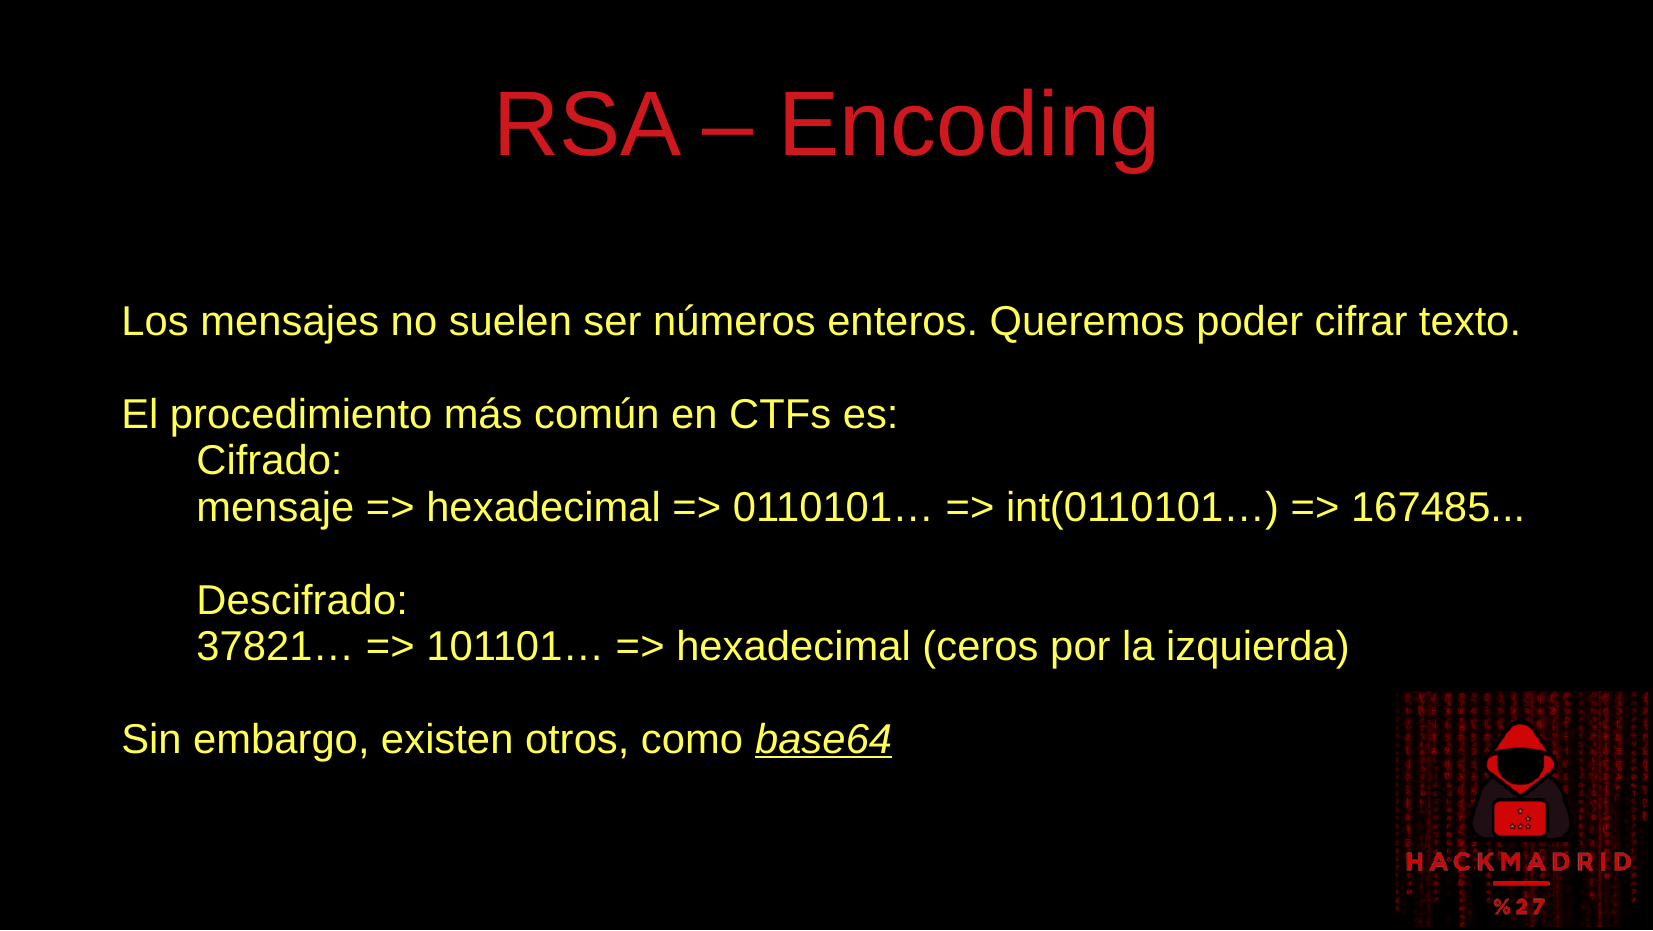

# RSA – Encoding
Los mensajes no suelen ser números enteros. Queremos poder cifrar texto.
El procedimiento más común en CTFs es:
	Cifrado:
	mensaje => hexadecimal => 0110101… => int(0110101…) => 167485...
	Descifrado:
	37821… => 101101… => hexadecimal (ceros por la izquierda)
Sin embargo, existen otros, como base64